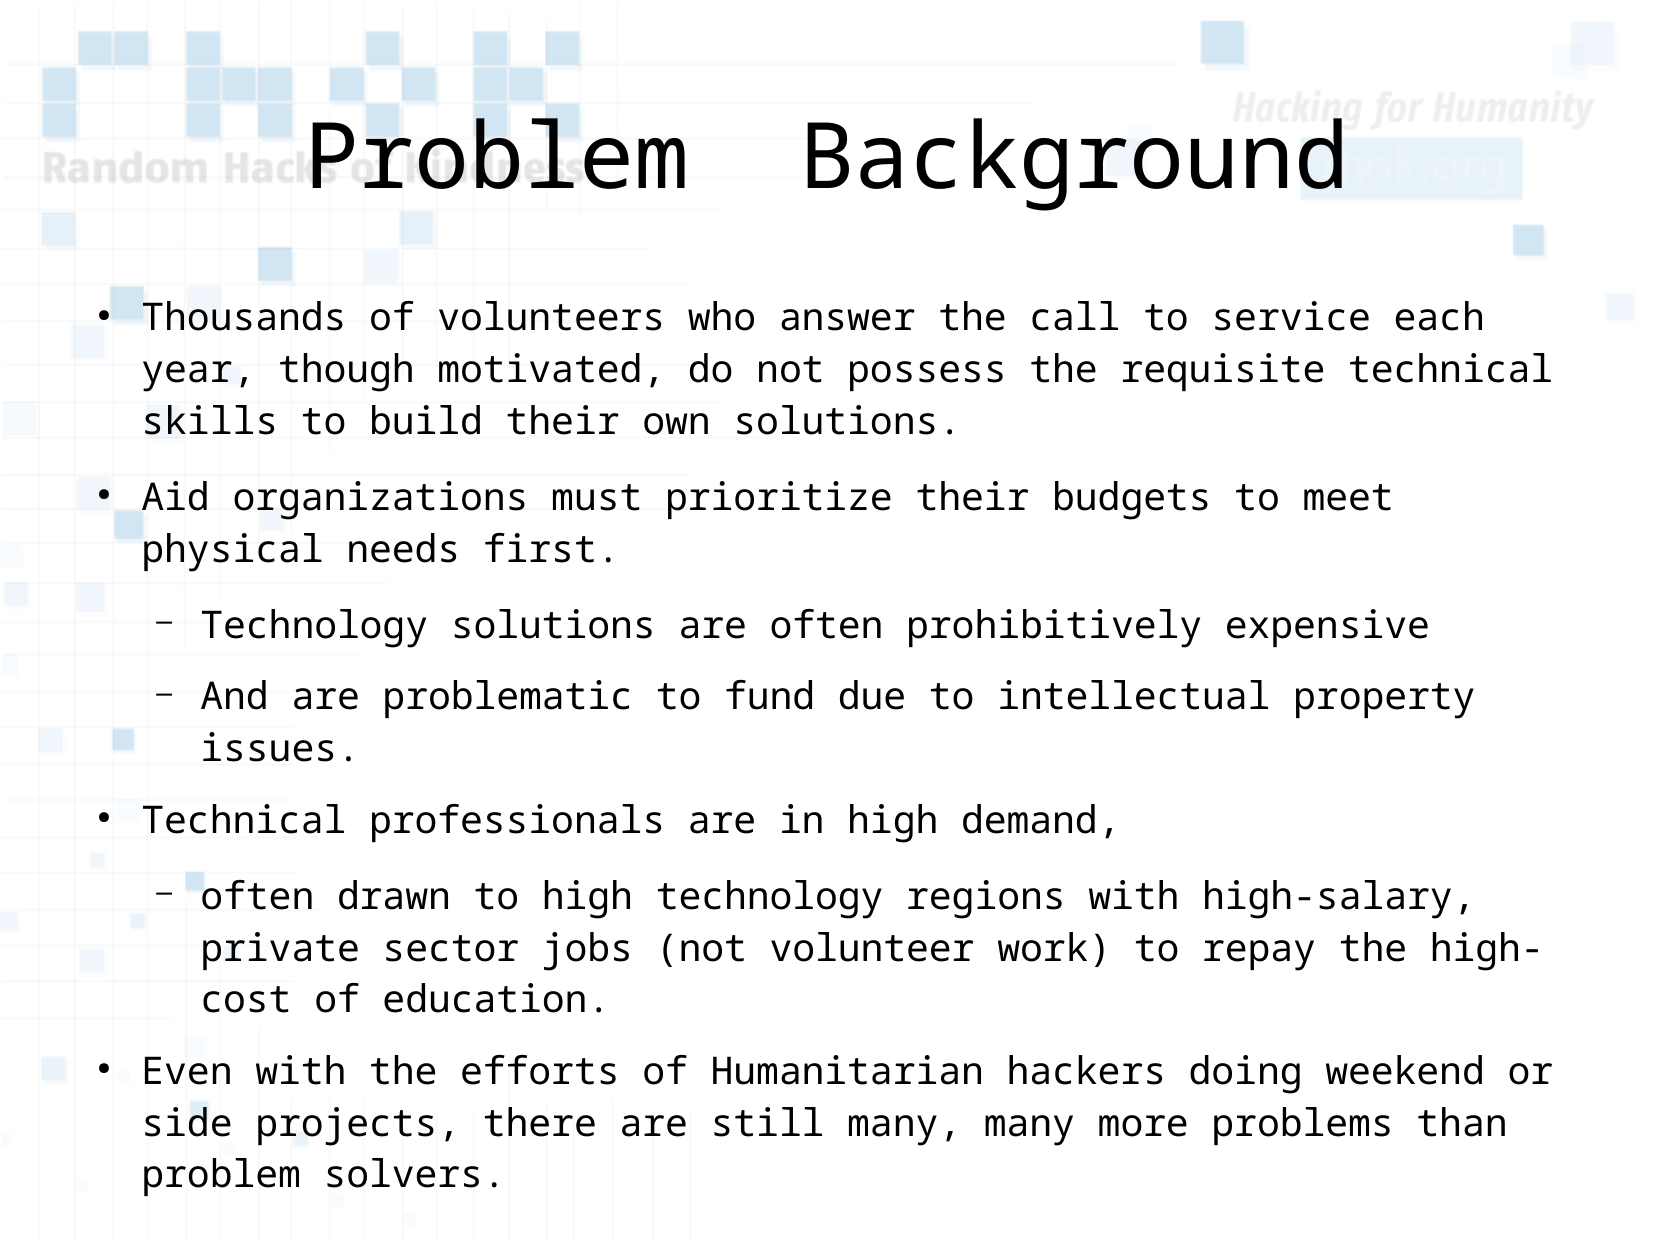

# Problem Background
Thousands of volunteers who answer the call to service each year, though motivated, do not possess the requisite technical skills to build their own solutions.
Aid organizations must prioritize their budgets to meet physical needs first.
Technology solutions are often prohibitively expensive
And are problematic to fund due to intellectual property issues.
Technical professionals are in high demand,
often drawn to high technology regions with high-salary, private sector jobs (not volunteer work) to repay the high-cost of education.
Even with the efforts of Humanitarian hackers doing weekend or side projects, there are still many, many more problems than problem solvers.